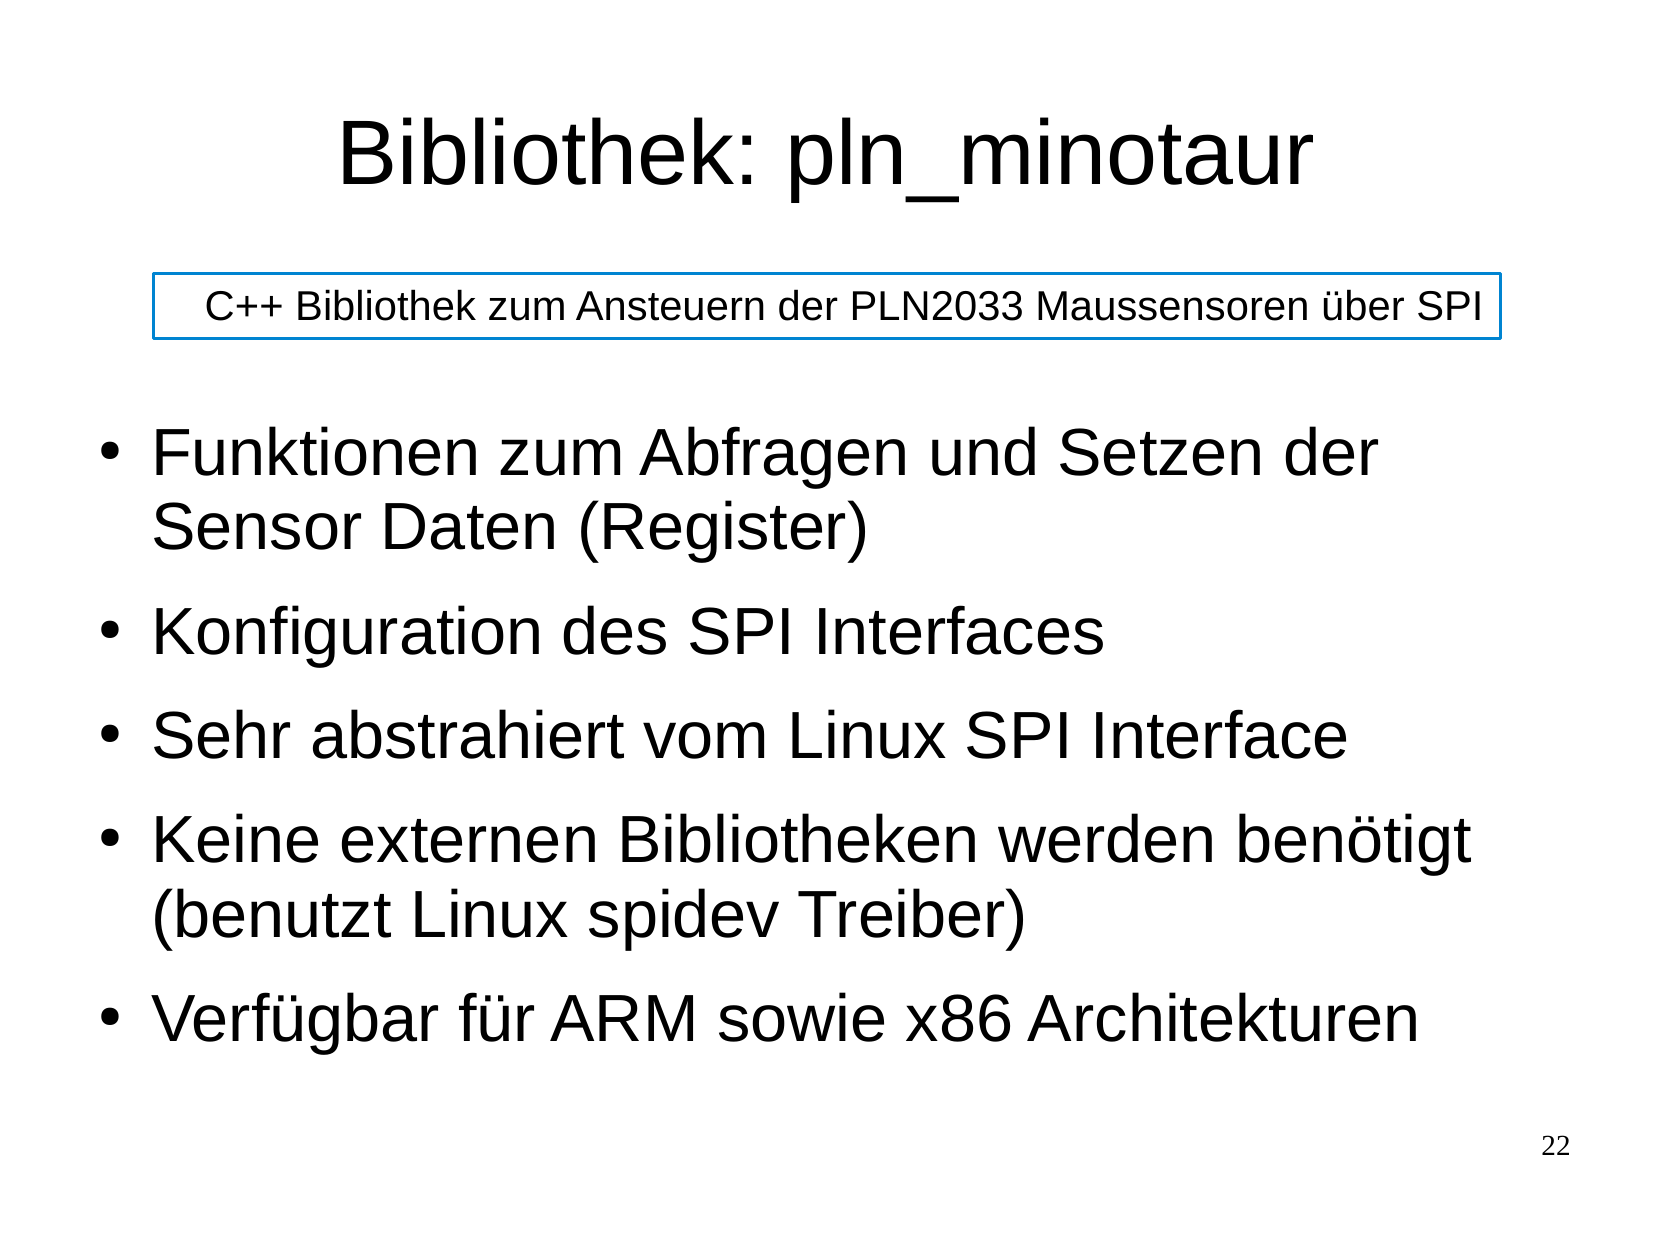

# Bibliothek: pln_minotaur
C++ Bibliothek zum Ansteuern der PLN2033 Maussensoren über SPI
Funktionen zum Abfragen und Setzen der Sensor Daten (Register)
Konfiguration des SPI Interfaces
Sehr abstrahiert vom Linux SPI Interface
Keine externen Bibliotheken werden benötigt (benutzt Linux spidev Treiber)
Verfügbar für ARM sowie x86 Architekturen
22